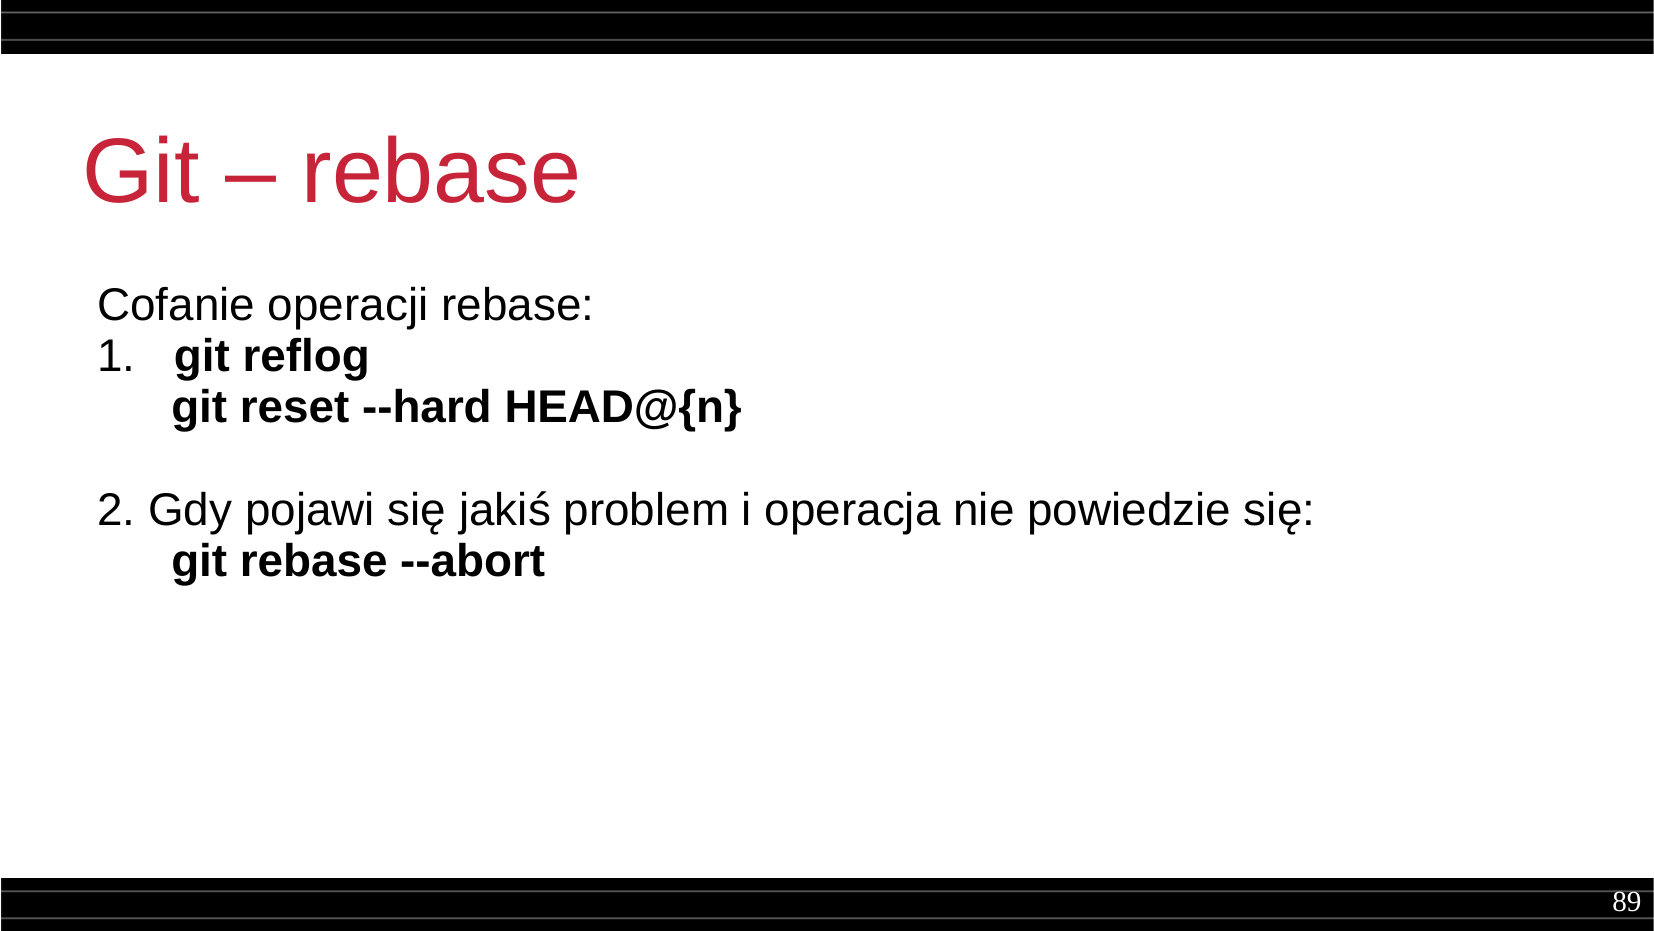

# Git – rebase
Cofanie operacji rebase:
1. git reflog
	git reset --hard HEAD@{n}
2. Gdy pojawi się jakiś problem i operacja nie powiedzie się:
	git rebase --abort